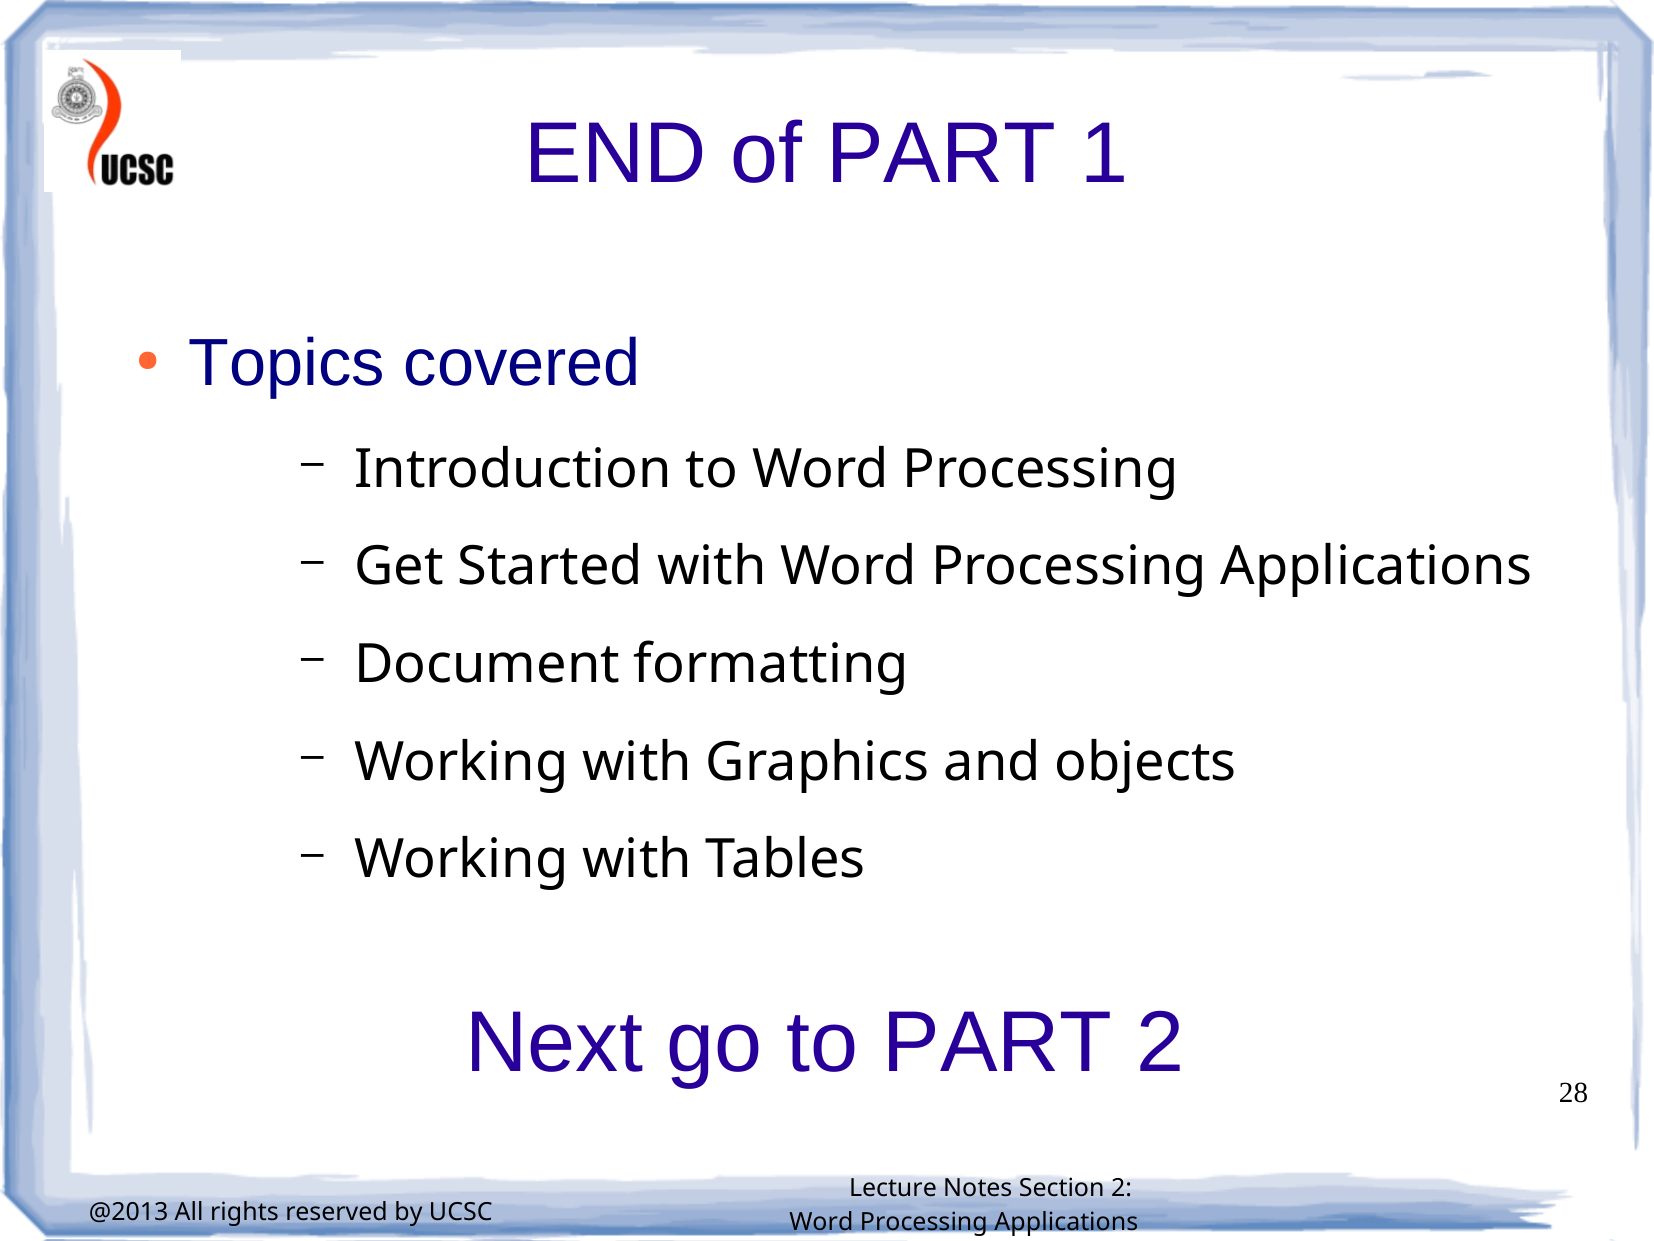

# END of PART 1
Topics covered
Introduction to Word Processing
Get Started with Word Processing Applications
Document formatting
Working with Graphics and objects
Working with Tables
Next go to PART 2
28